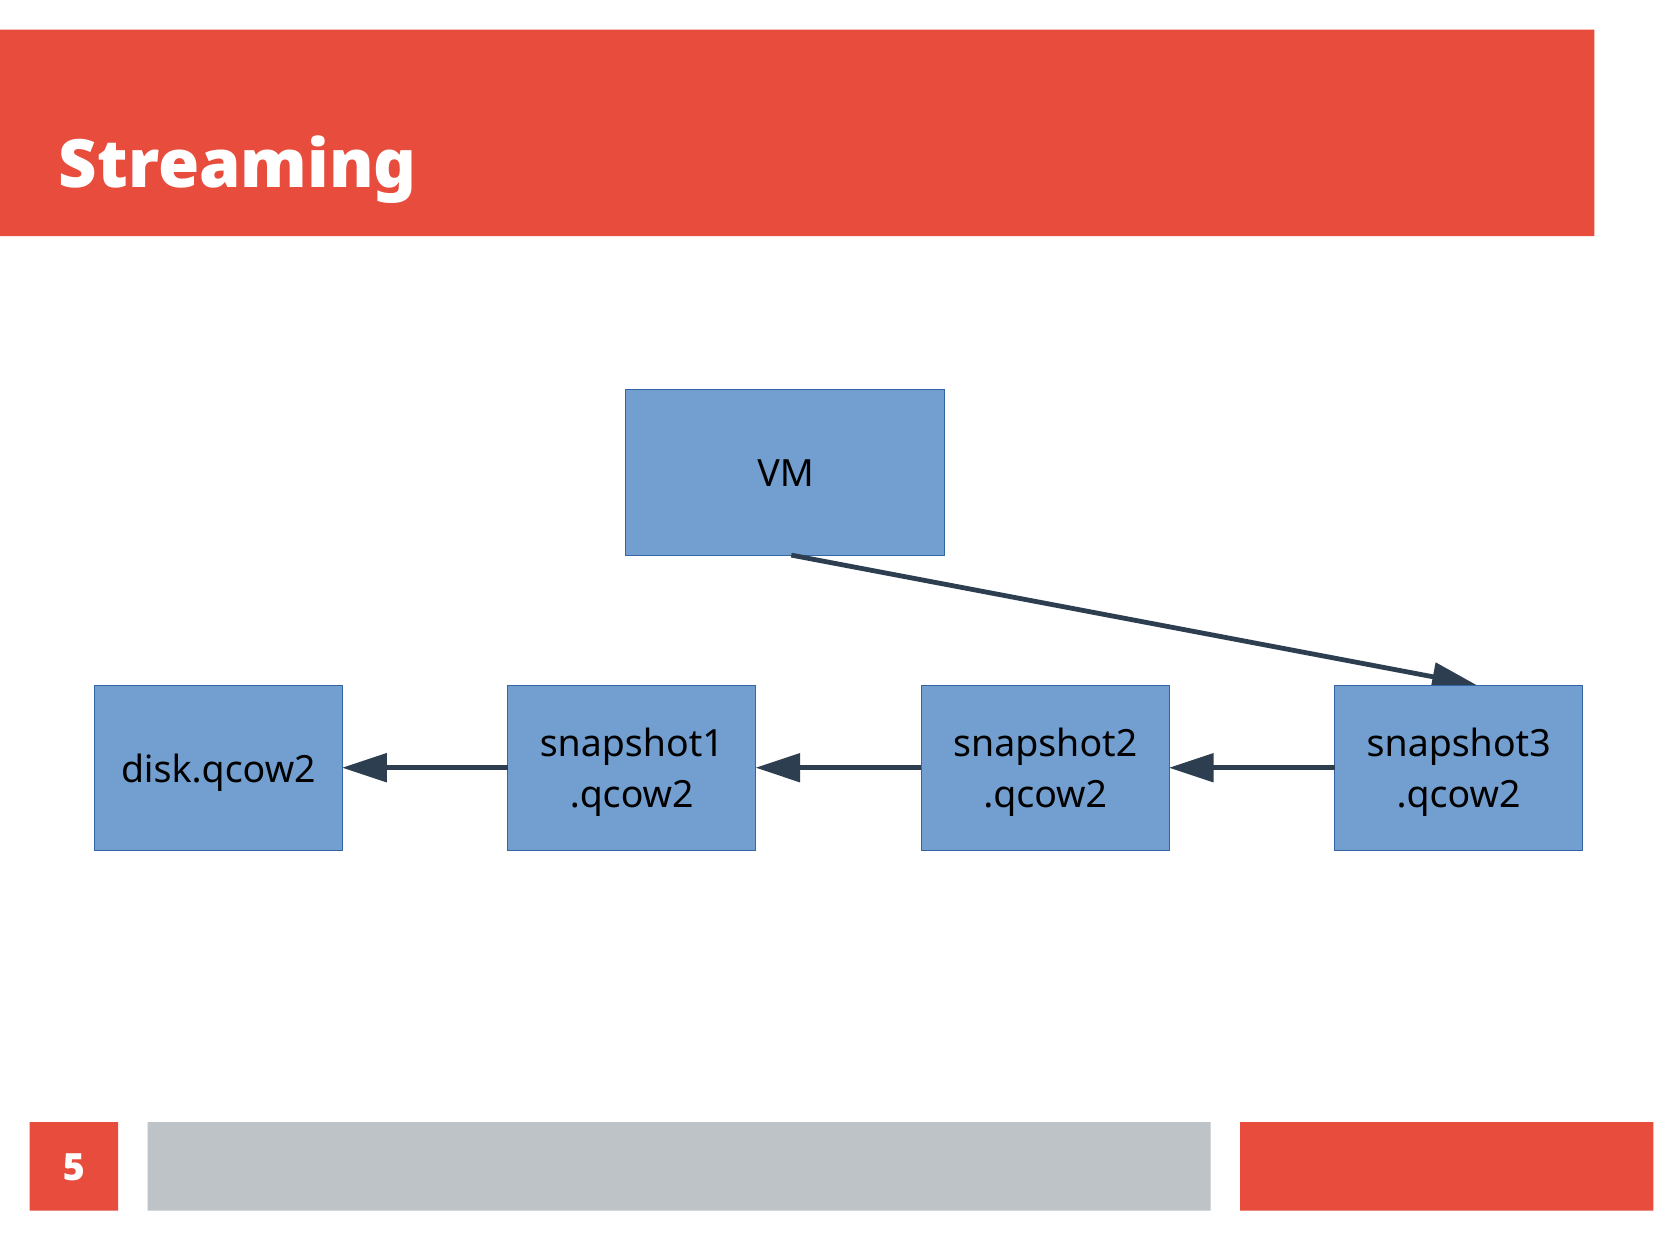

# Streaming
VM
disk.qcow2
snapshot1
.qcow2
snapshot2
.qcow2
snapshot3
.qcow2
5